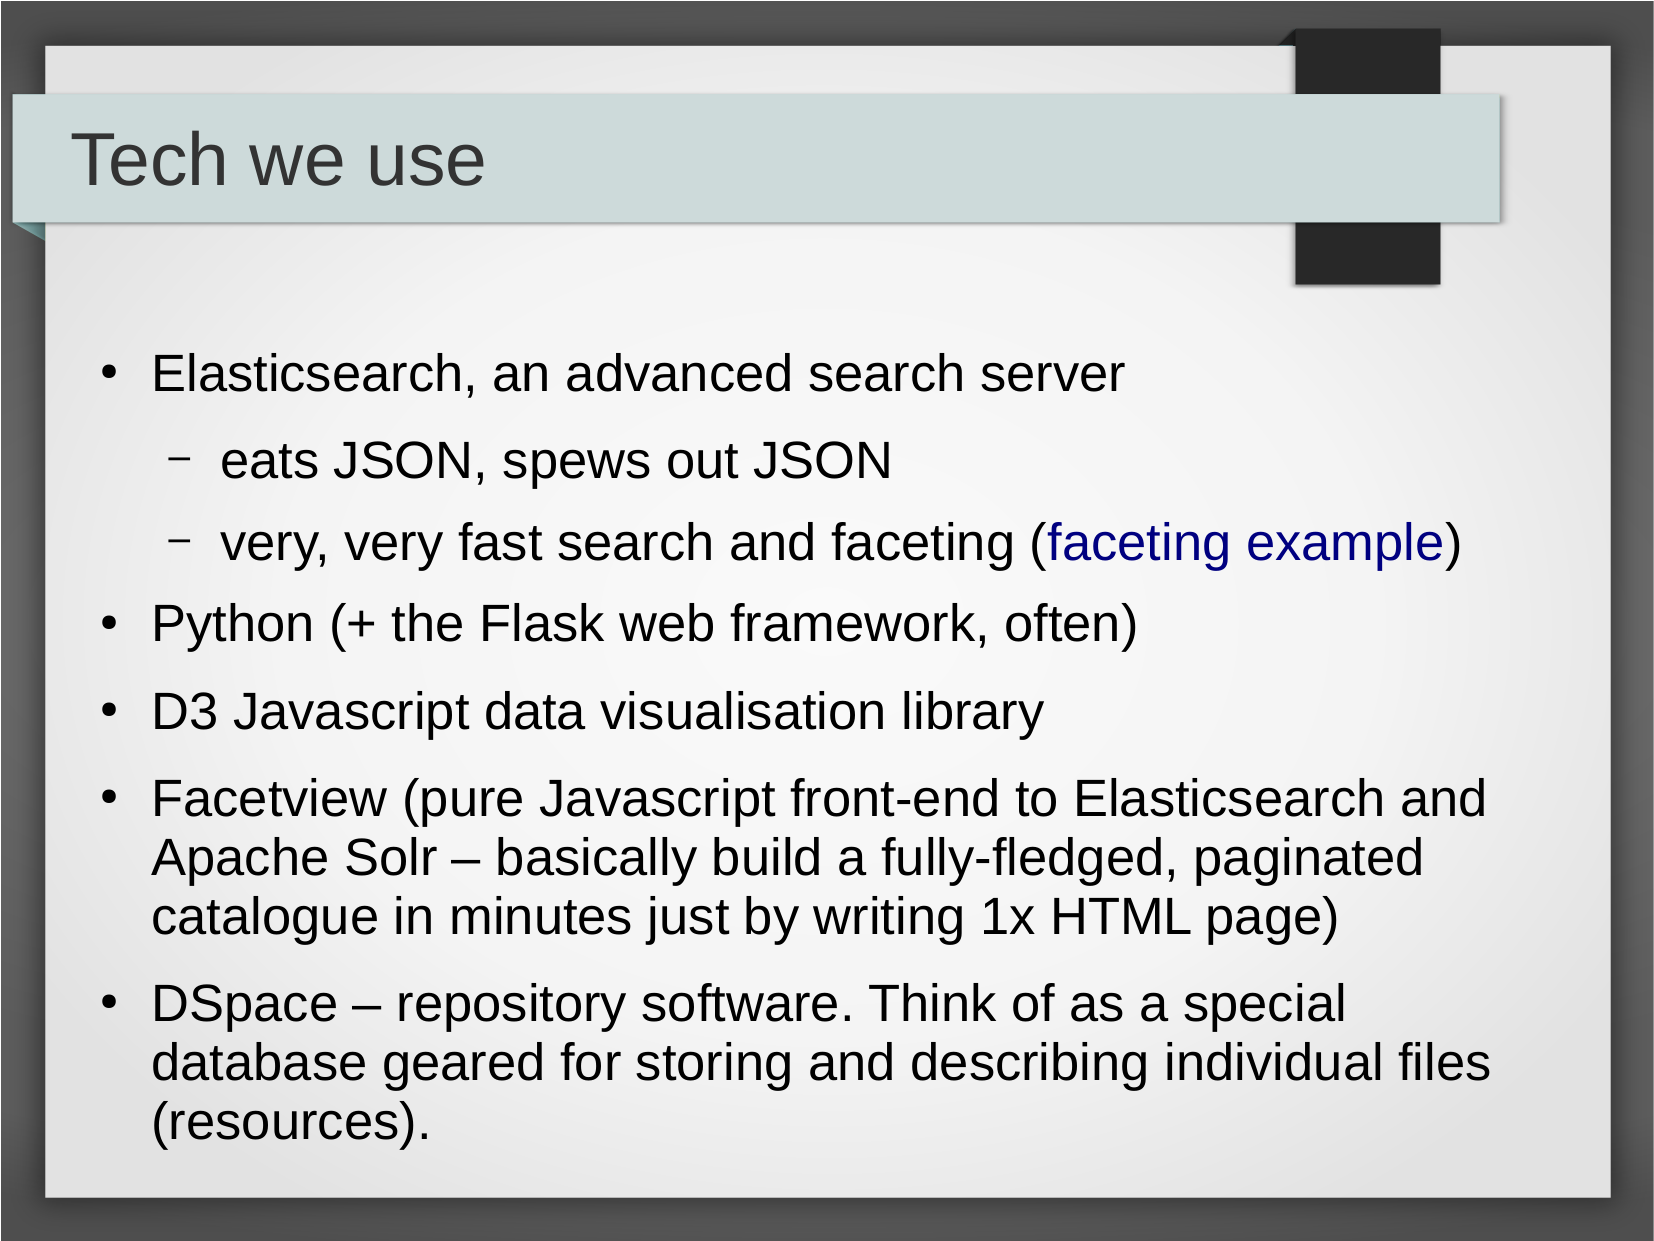

# Tech we use
Elasticsearch, an advanced search server
eats JSON, spews out JSON
very, very fast search and faceting (faceting example)
Python (+ the Flask web framework, often)
D3 Javascript data visualisation library
Facetview (pure Javascript front-end to Elasticsearch and Apache Solr – basically build a fully-fledged, paginated catalogue in minutes just by writing 1x HTML page)
DSpace – repository software. Think of as a special database geared for storing and describing individual files (resources).